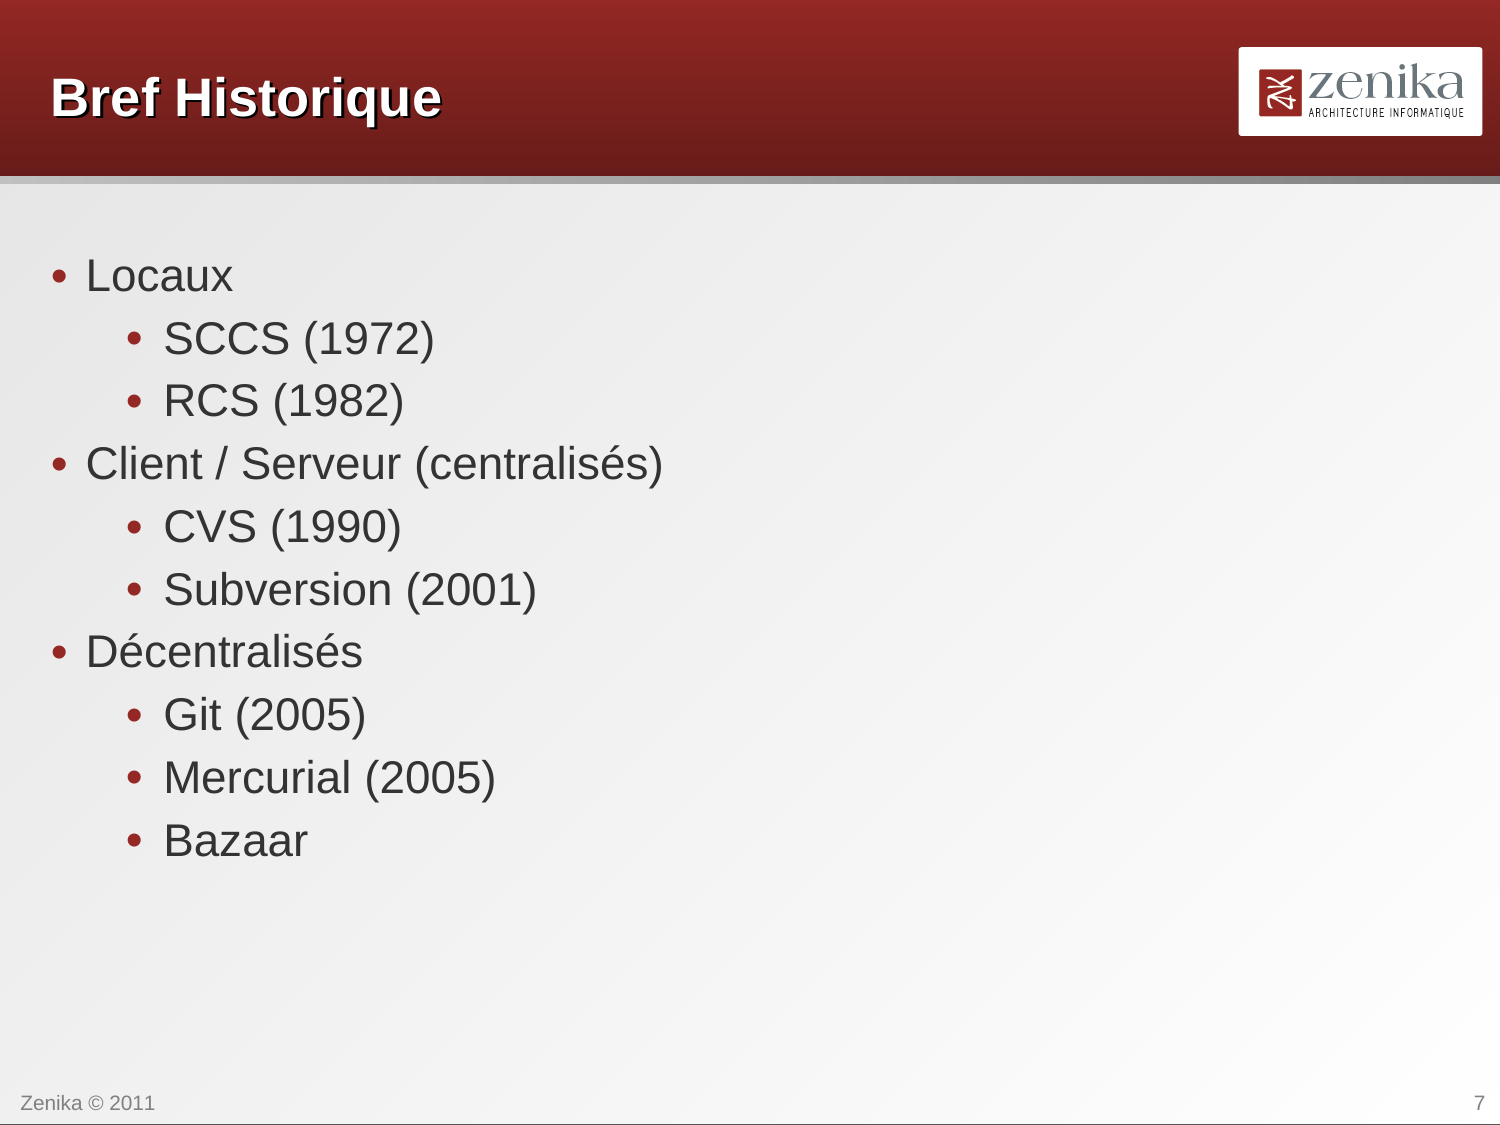

# Bref Historique
Locaux
SCCS (1972)
RCS (1982)
Client / Serveur (centralisés)
CVS (1990)
Subversion (2001)
Décentralisés
Git (2005)
Mercurial (2005)
Bazaar